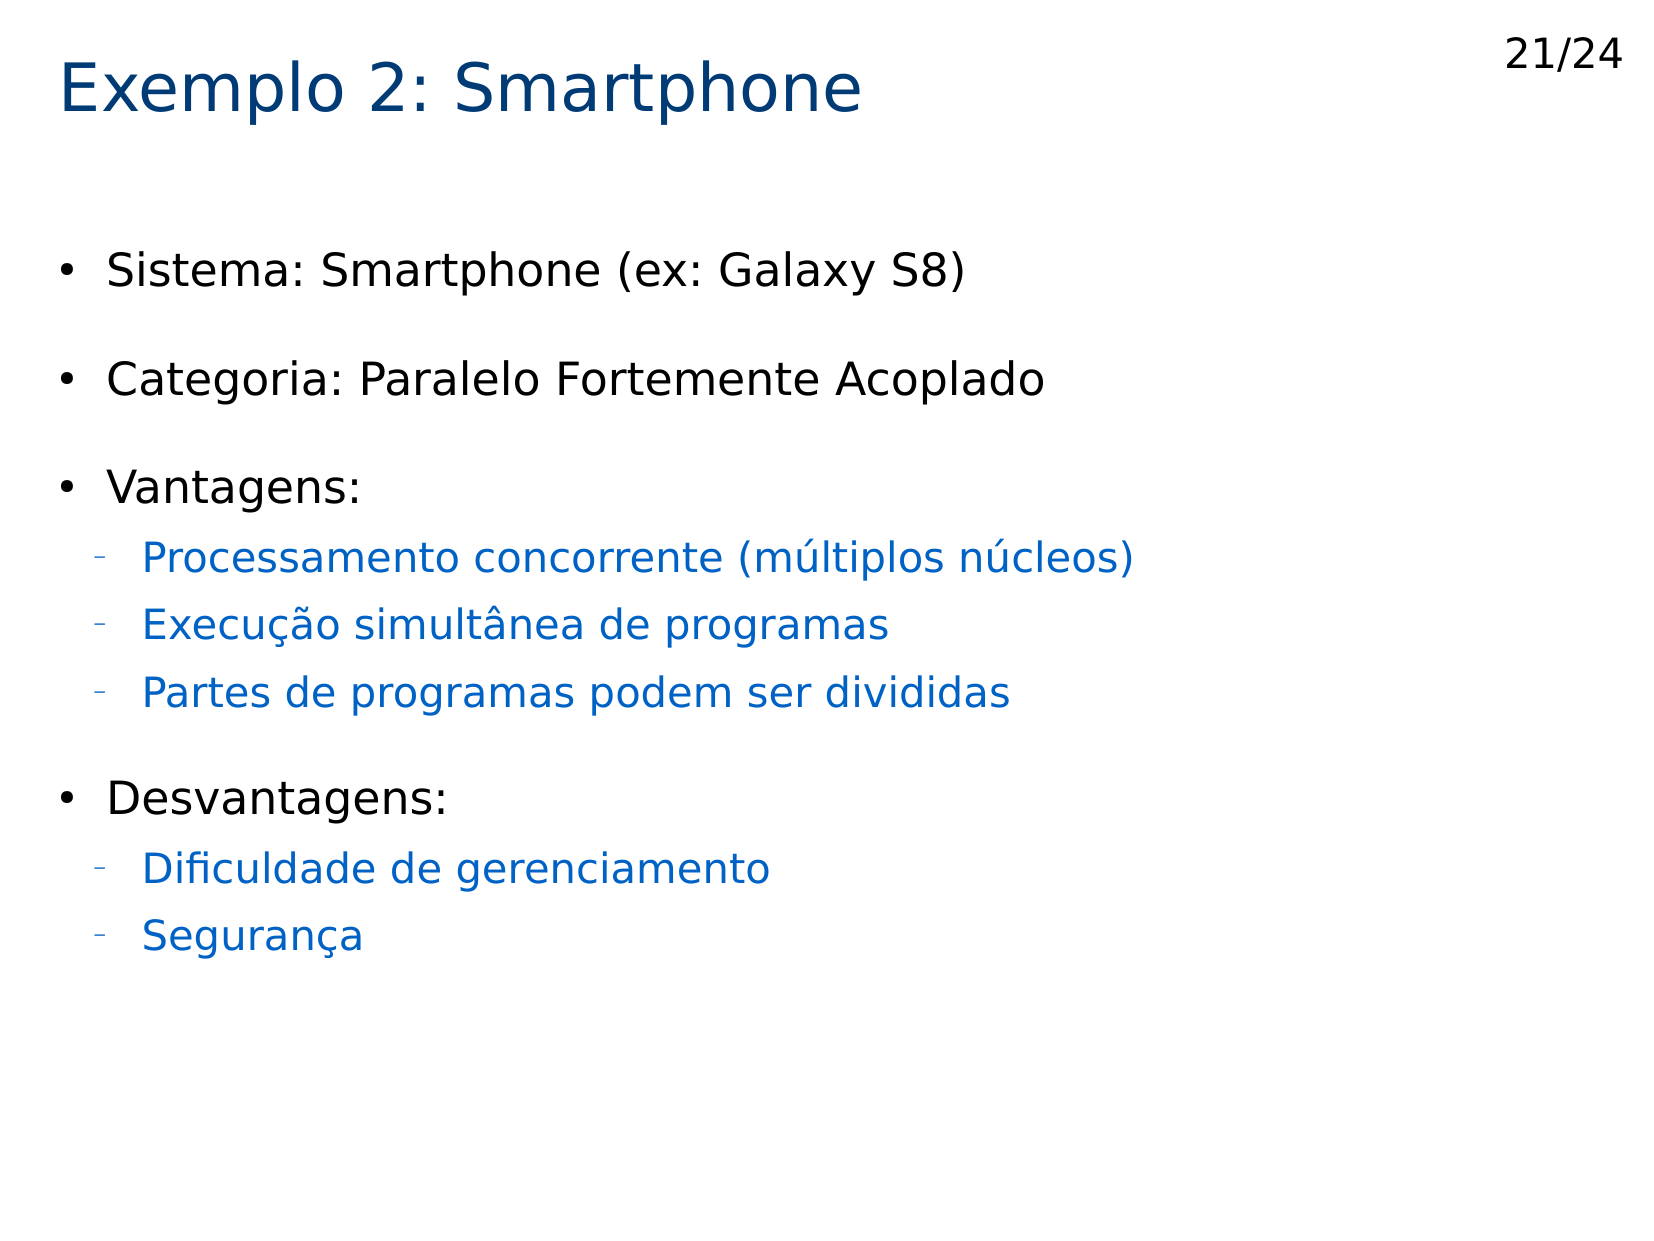

# Exemplo 2: Smartphone
21
Sistema: Smartphone (ex: Galaxy S8)
Categoria: Paralelo Fortemente Acoplado
Vantagens:
Processamento concorrente (múltiplos núcleos)
Execução simultânea de programas
Partes de programas podem ser divididas
Desvantagens:
Dificuldade de gerenciamento
Segurança